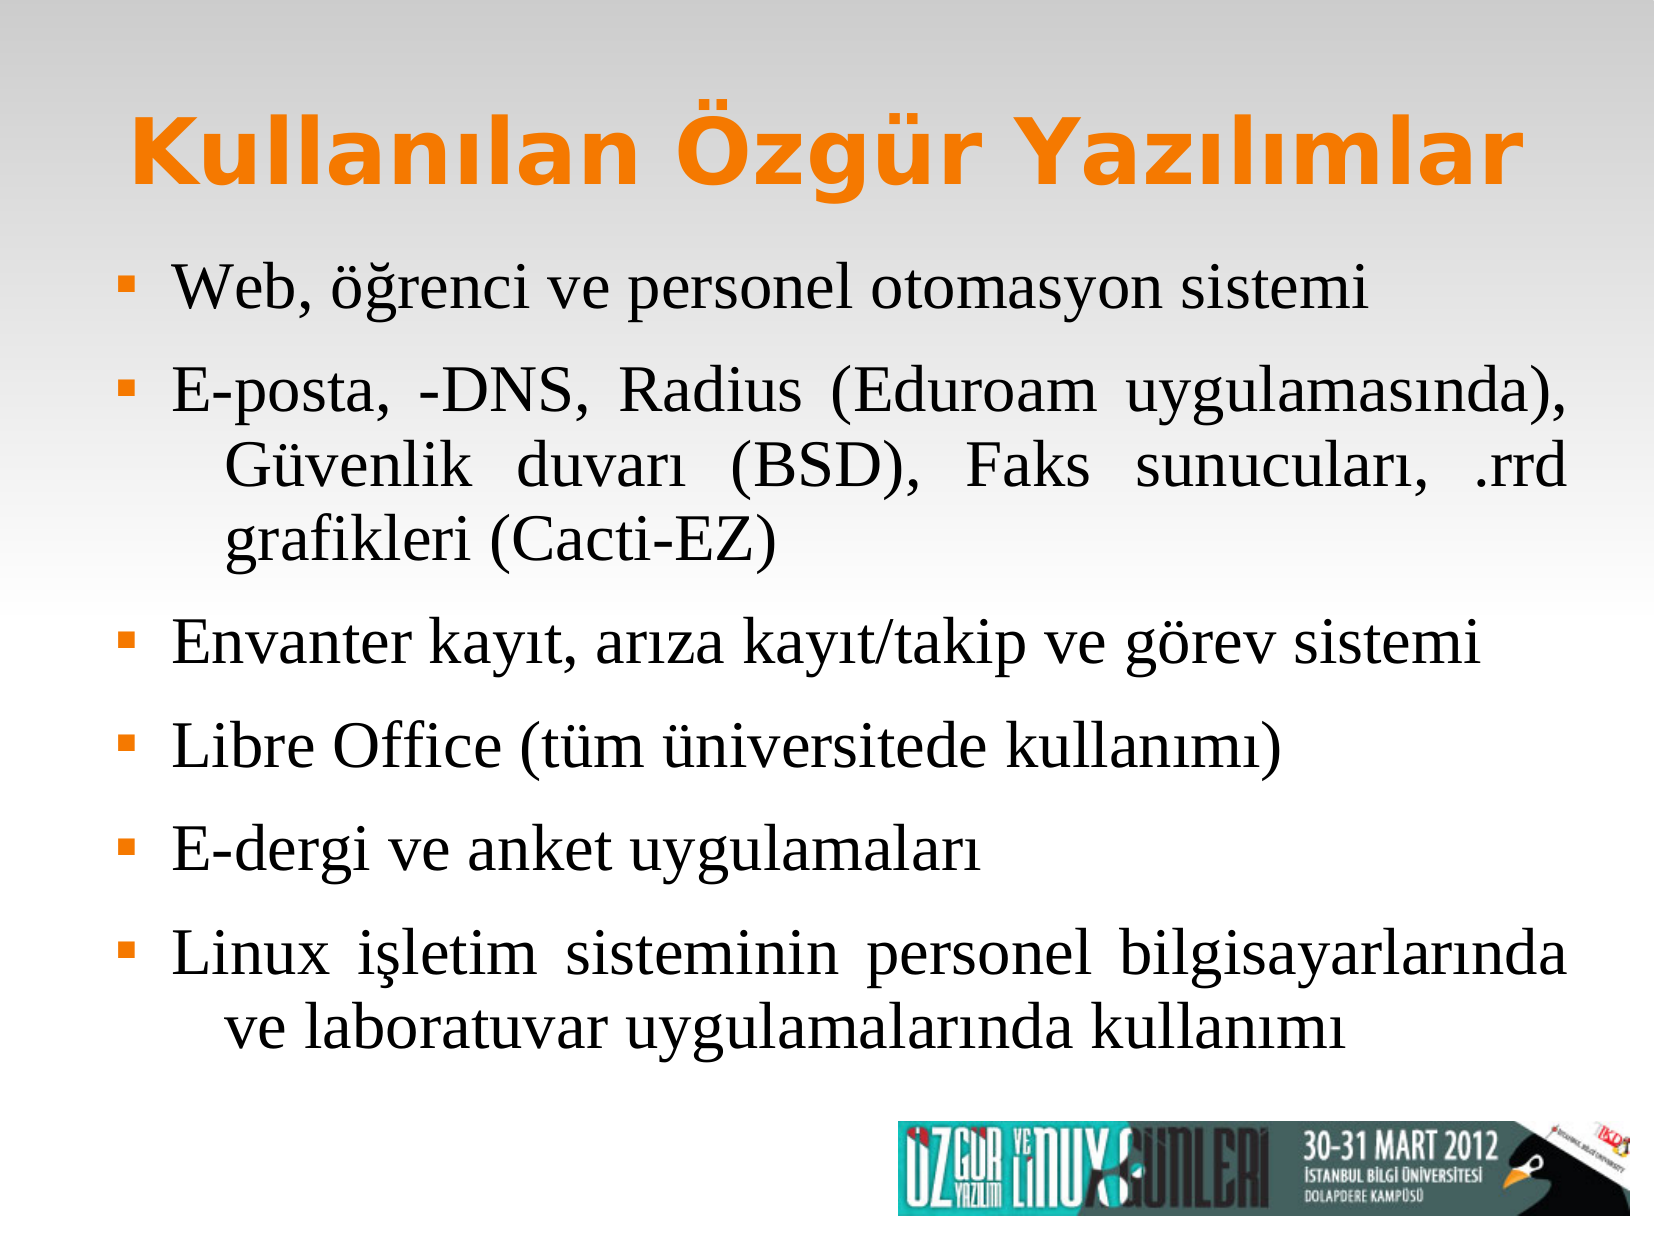

# Kullanılan Özgür Yazılımlar
Web, öğrenci ve personel otomasyon sistemi
E-posta, -DNS, Radius (Eduroam uygulamasında), Güvenlik duvarı (BSD), Faks sunucuları, .rrd grafikleri (Cacti-EZ)
Envanter kayıt, arıza kayıt/takip ve görev sistemi
Libre Office (tüm üniversitede kullanımı)
E-dergi ve anket uygulamaları
Linux işletim sisteminin personel bilgisayarlarında ve laboratuvar uygulamalarında kullanımı